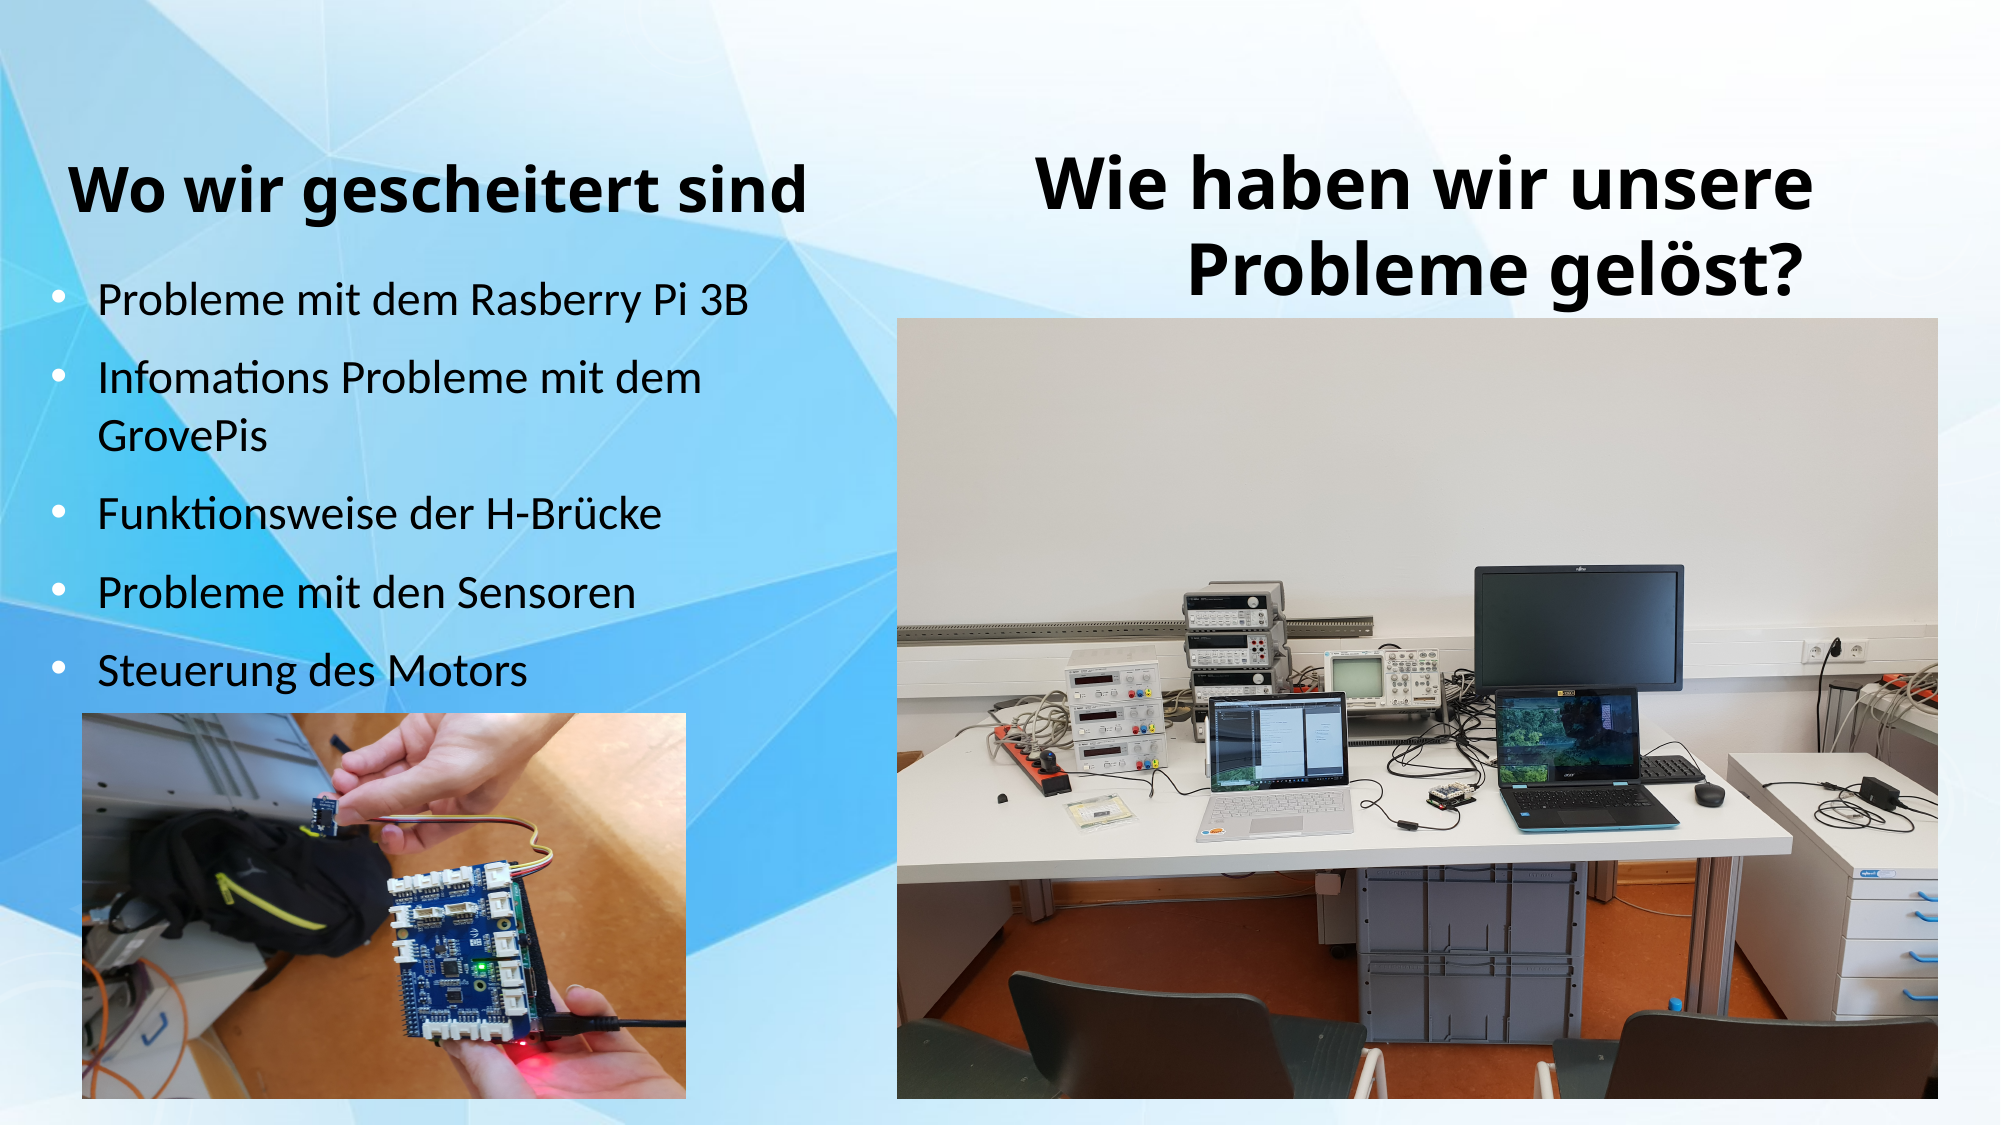

Wie haben wir unsere Probleme gelöst?
 Wo wir gescheitert sind
# Probleme mit dem Rasberry Pi 3B
Infomations Probleme mit dem GrovePis
Funktionsweise der H-Brücke
Probleme mit den Sensoren
Steuerung des Motors